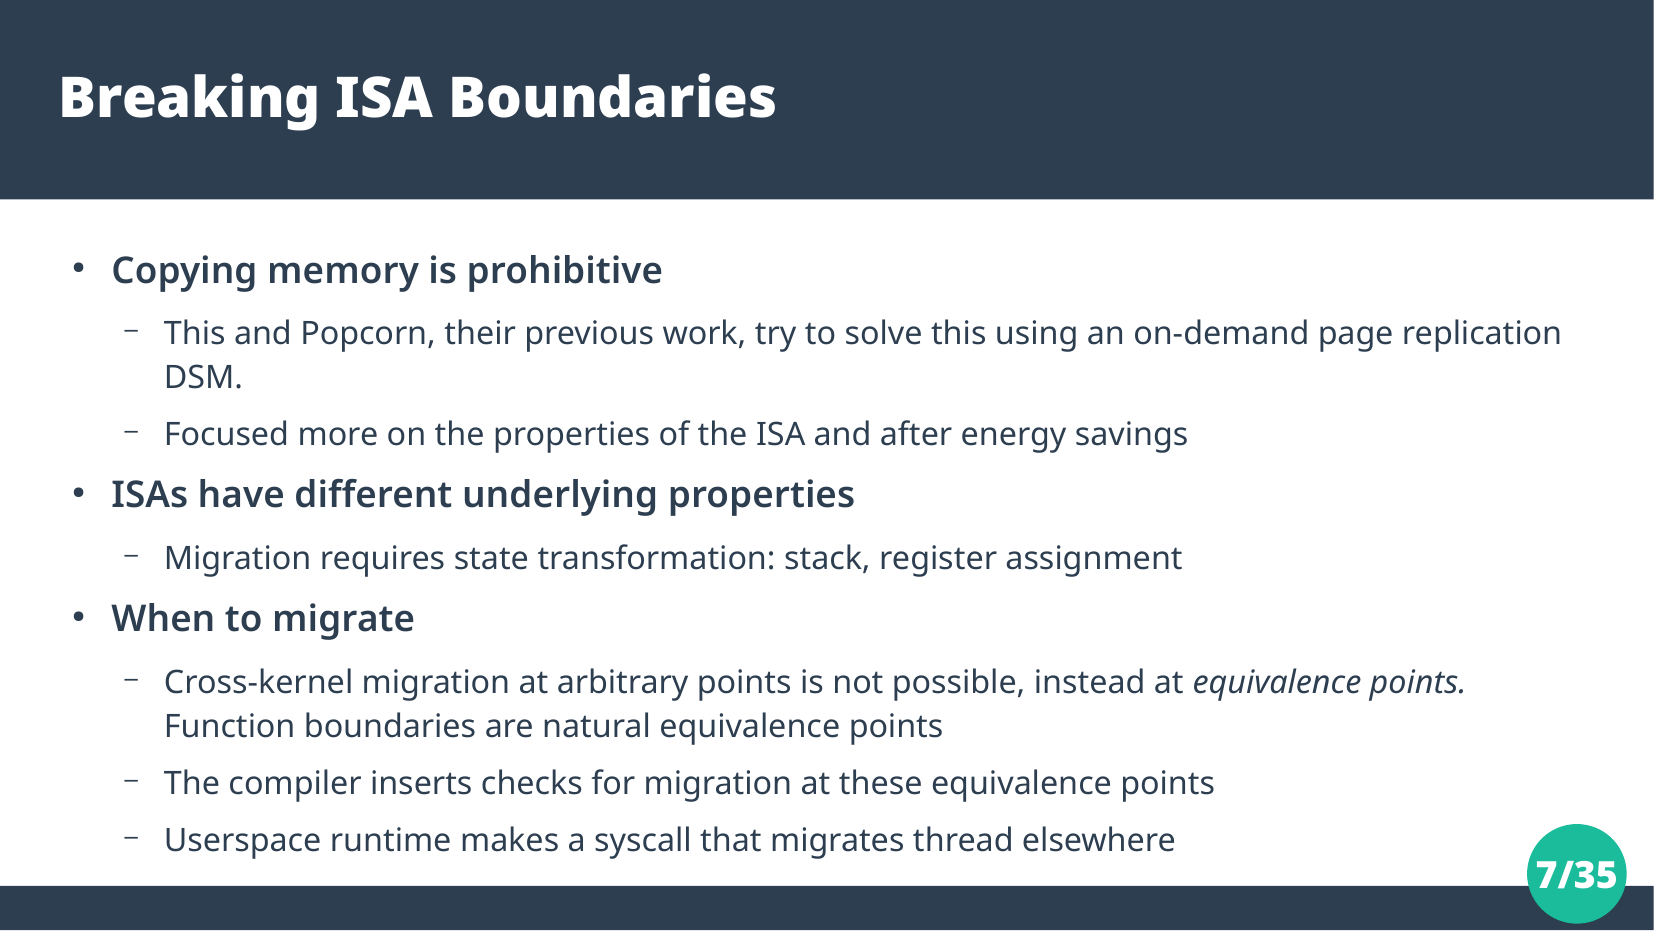

# Breaking ISA Boundaries
Copying memory is prohibitive
This and Popcorn, their previous work, try to solve this using an on-demand page replication DSM.
Focused more on the properties of the ISA and after energy savings
ISAs have different underlying properties
Migration requires state transformation: stack, register assignment
When to migrate
Cross-kernel migration at arbitrary points is not possible, instead at equivalence points. Function boundaries are natural equivalence points
The compiler inserts checks for migration at these equivalence points
Userspace runtime makes a syscall that migrates thread elsewhere